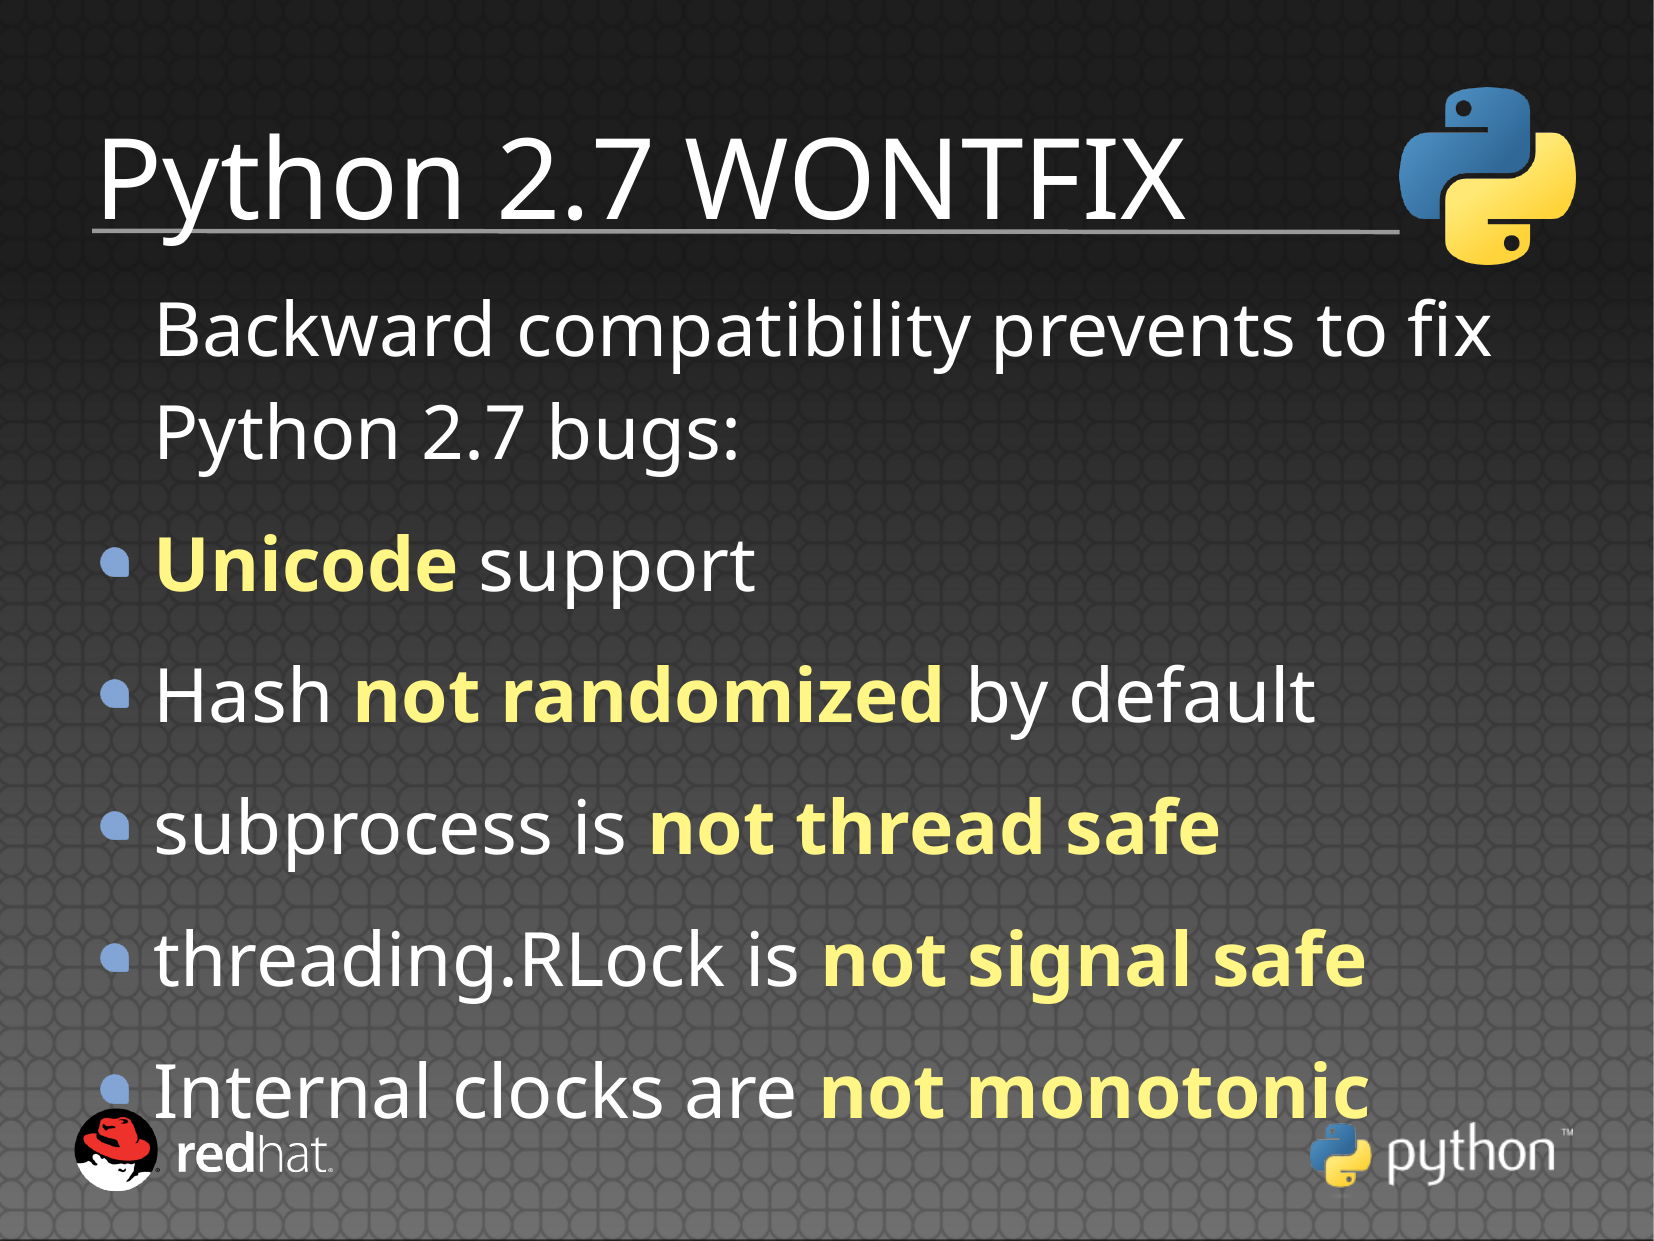

Python 2.7 WONTFIX
# Backward compatibility prevents to fix Python 2.7 bugs:
Unicode support
Hash not randomized by default
subprocess is not thread safe
threading.RLock is not signal safe
Internal clocks are not monotonic